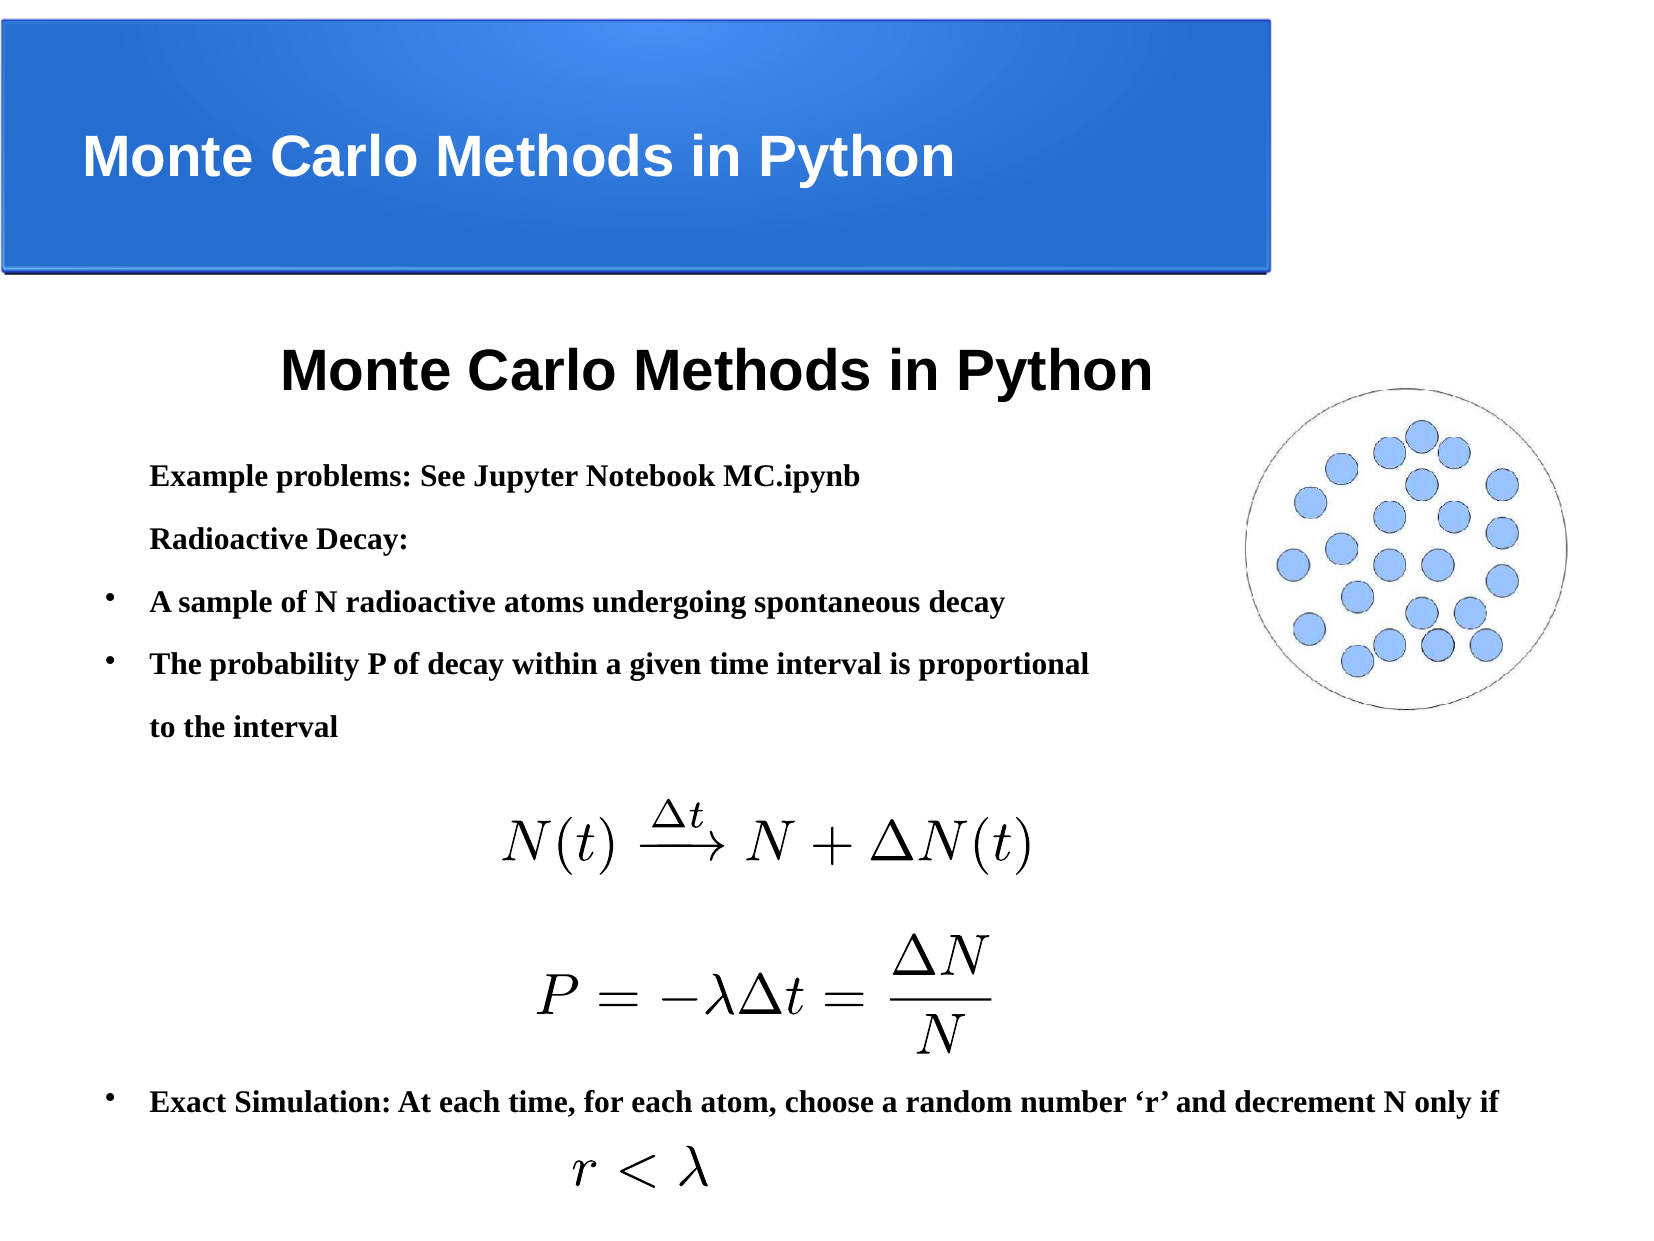

Monte Carlo Methods in Python
Monte Carlo Methods in Python
Example problems: See Jupyter Notebook MC.ipynb
Radioactive Decay:
A sample of N radioactive atoms undergoing spontaneous decay
The probability P of decay within a given time interval is proportional
to the interval
Exact Simulation: At each time, for each atom, choose a random number ‘r’ and decrement N only if